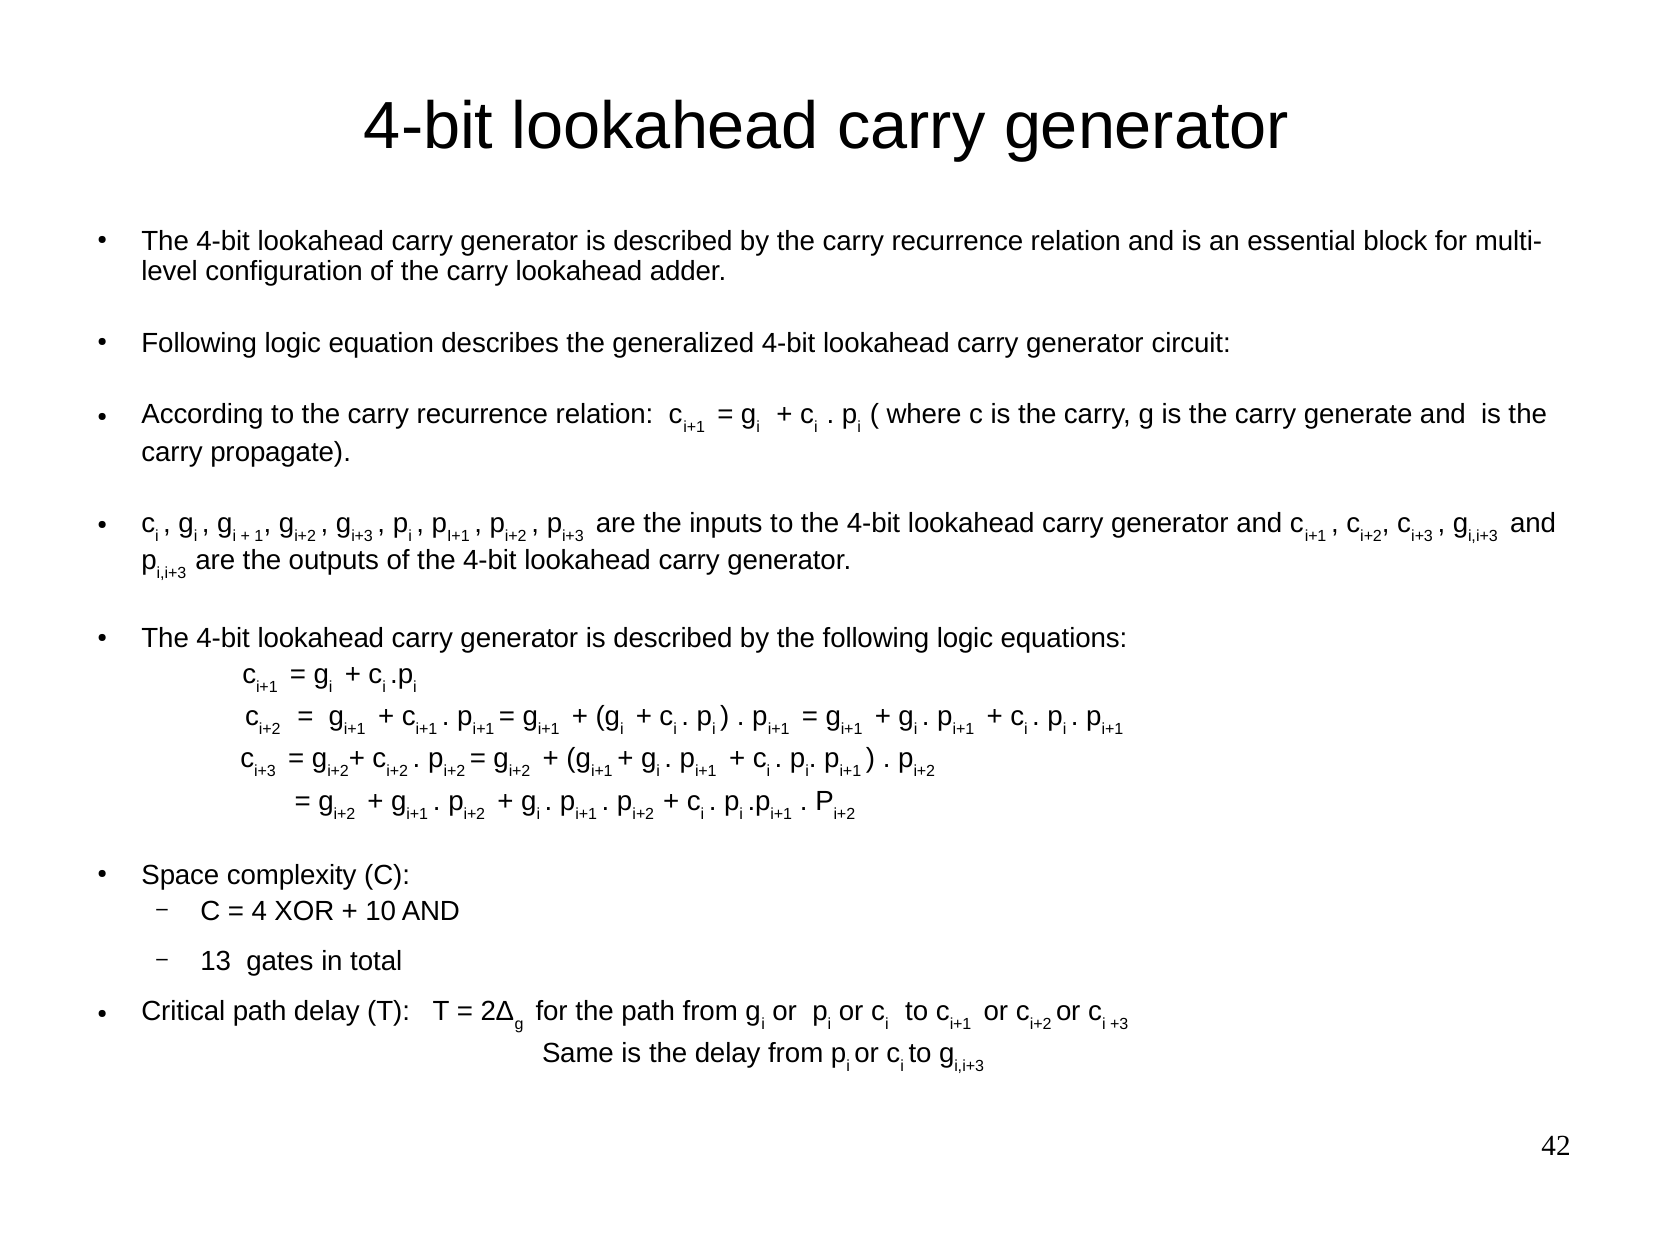

# 4-bit lookahead carry generator
The 4-bit lookahead carry generator is described by the carry recurrence relation and is an essential block for multi-level configuration of the carry lookahead adder.
Following logic equation describes the generalized 4-bit lookahead carry generator circuit:
According to the carry recurrence relation: ci+1 = gi + ci . pi ( where c is the carry, g is the carry generate and is the carry propagate).
ci , gi , gi + 1, gi+2 , gi+3 , pi , pI+1 , pi+2 , pi+3 are the inputs to the 4-bit lookahead carry generator and ci+1 , ci+2, ci+3 , gi,i+3 and pi,i+3 are the outputs of the 4-bit lookahead carry generator.
The 4-bit lookahead carry generator is described by the following logic equations:
 ci+1 = gi + ci .pi
 ci+2 = gi+1 + ci+1 . pi+1 = gi+1 + (gi + ci . pi ) . pi+1 = gi+1 + gi . pi+1 + ci . pi . pi+1
 ci+3  = gi+2+ ci+2 . pi+2 = gi+2 + (gi+1 + gi . pi+1 + ci . pi. pi+1 ) . pi+2
 = gi+2 + gi+1 . pi+2 + gi . pi+1 . pi+2 + ci . pi .pi+1 . Pi+2
Space complexity (C):
C = 4 XOR + 10 AND
13 gates in total
Critical path delay (T): T = 2Δg for the path from gi or pi or ci to ci+1 or ci+2 or ci +3
 Same is the delay from pi or ci to gi,i+3
42